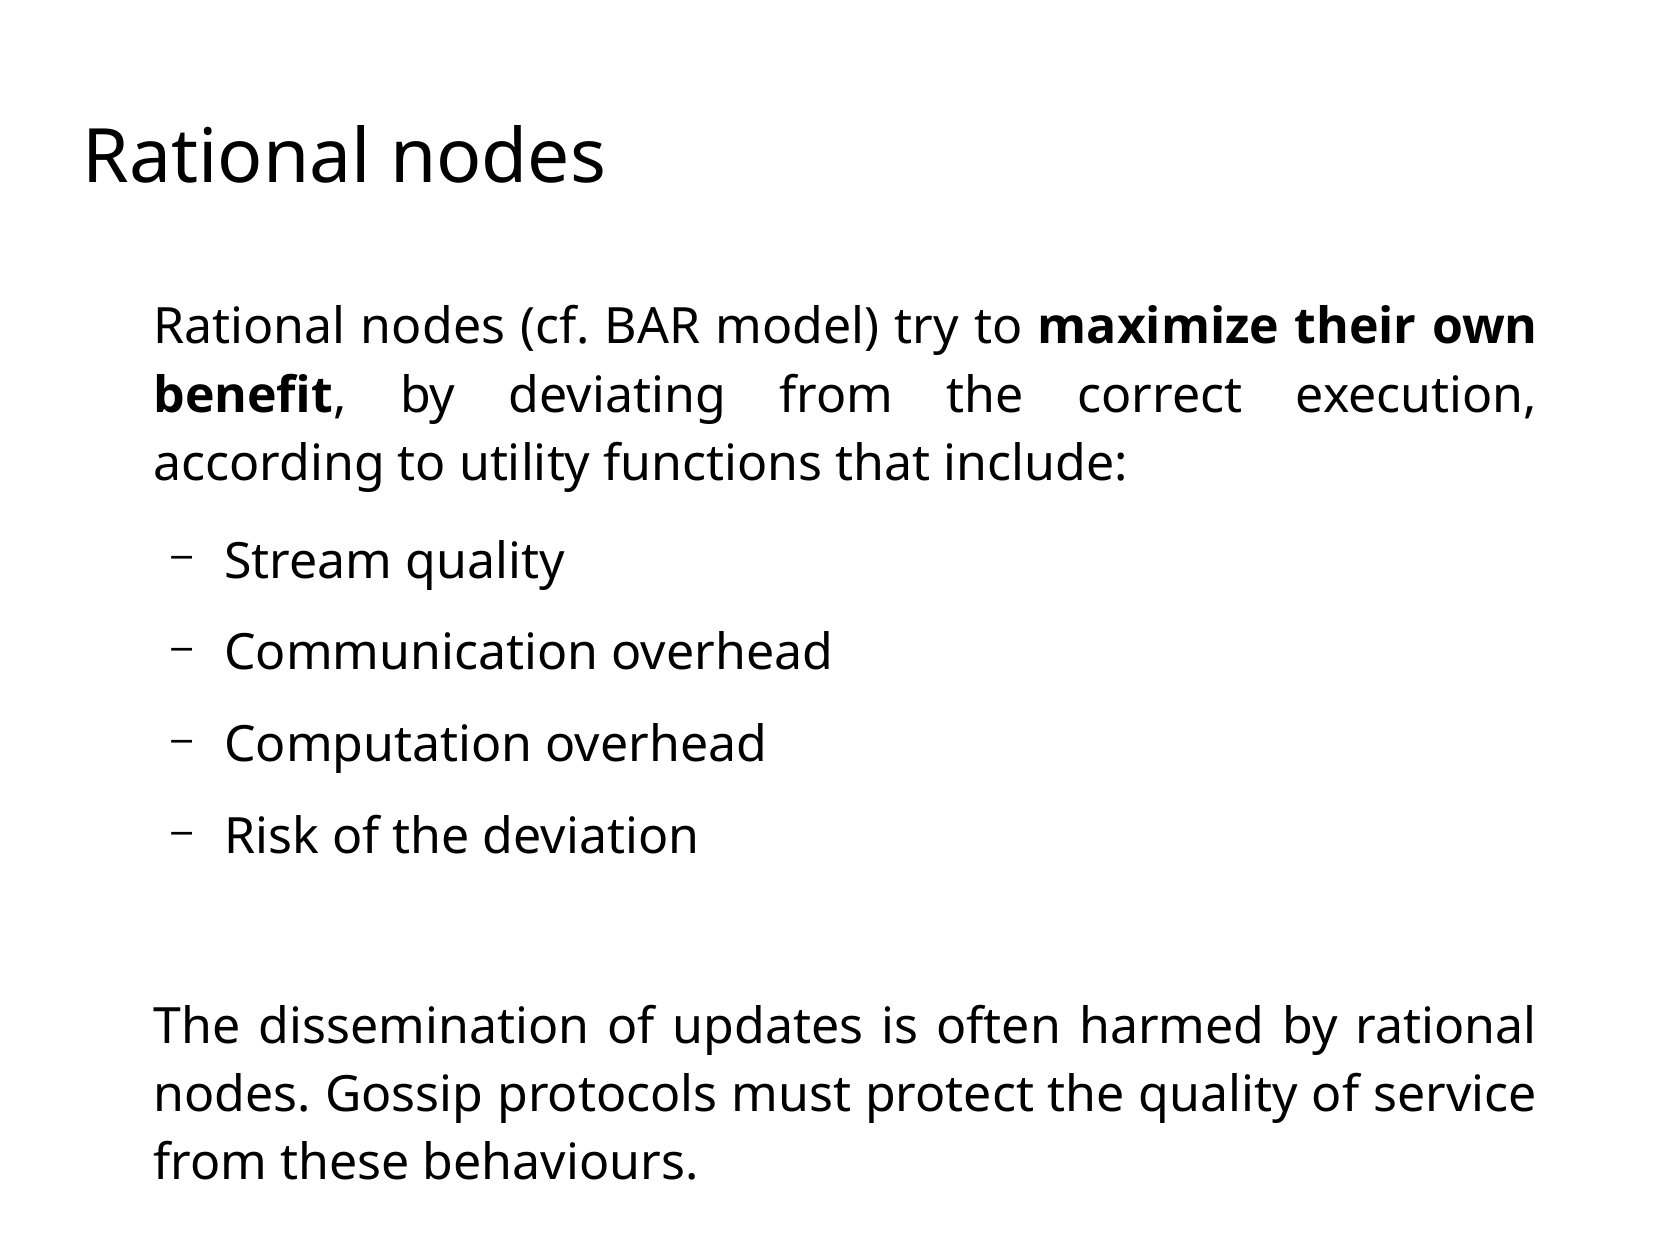

# Rational nodes
Rational nodes (cf. BAR model) try to maximize their own benefit, by deviating from the correct execution, according to utility functions that include:
Stream quality
Communication overhead
Computation overhead
Risk of the deviation
The dissemination of updates is often harmed by rational nodes. Gossip protocols must protect the quality of service from these behaviours.